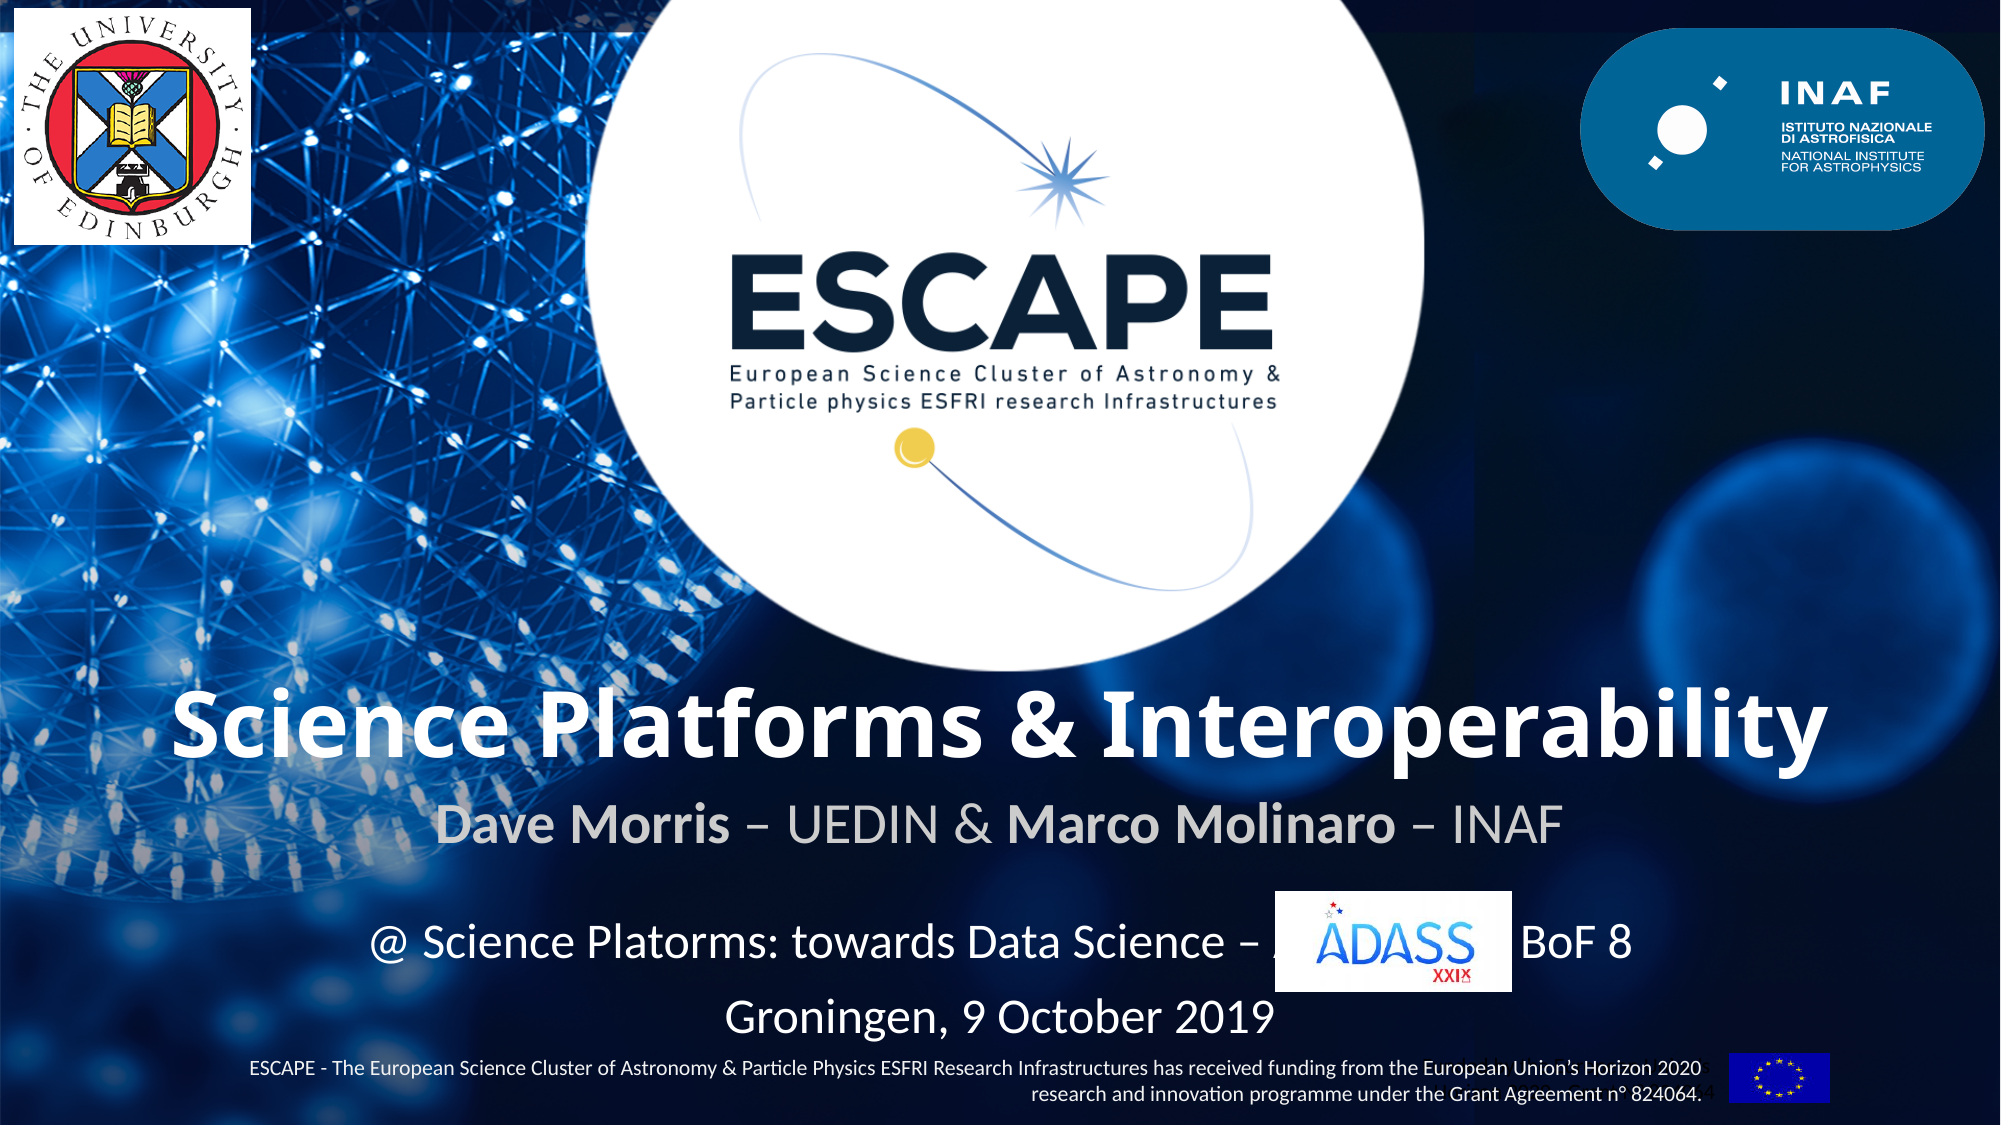

# Science Platforms & Interoperability
Dave Morris – UEDIN & Marco Molinaro – INAF
@ Science Platorms: towards Data Science – ADASS XXIX BoF 8
Groningen, 9 October 2019